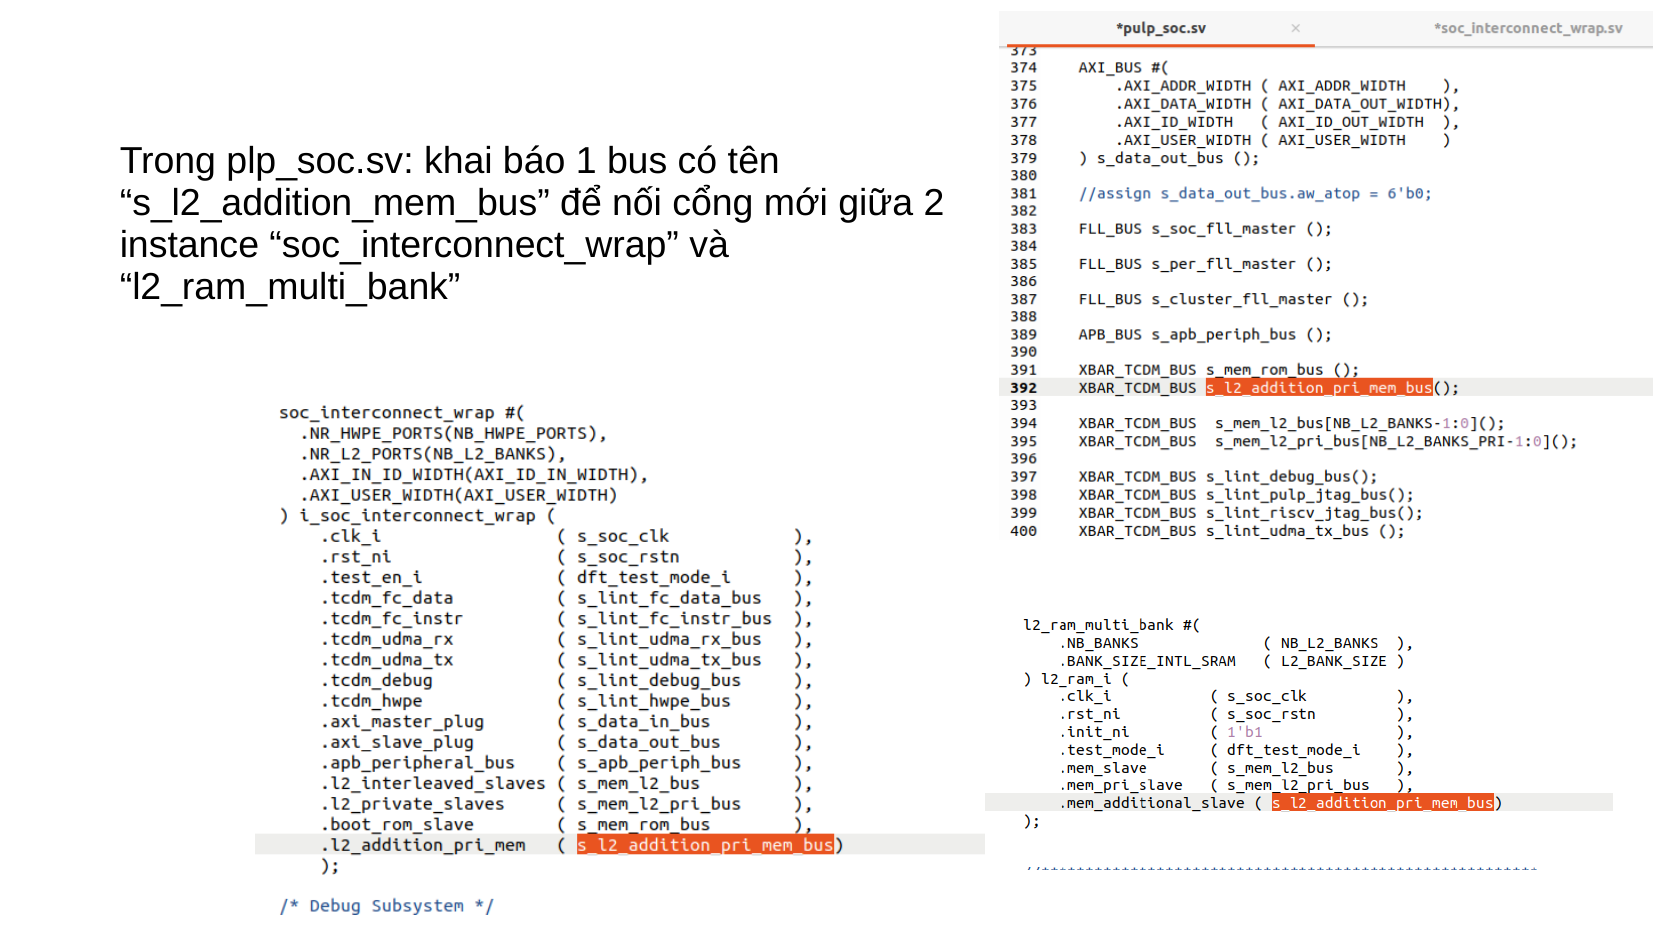

Trong plp_soc.sv: khai báo 1 bus có tên
“s_l2_addition_mem_bus” để nối cổng mới giữa 2
instance “soc_interconnect_wrap” và
“l2_ram_multi_bank”